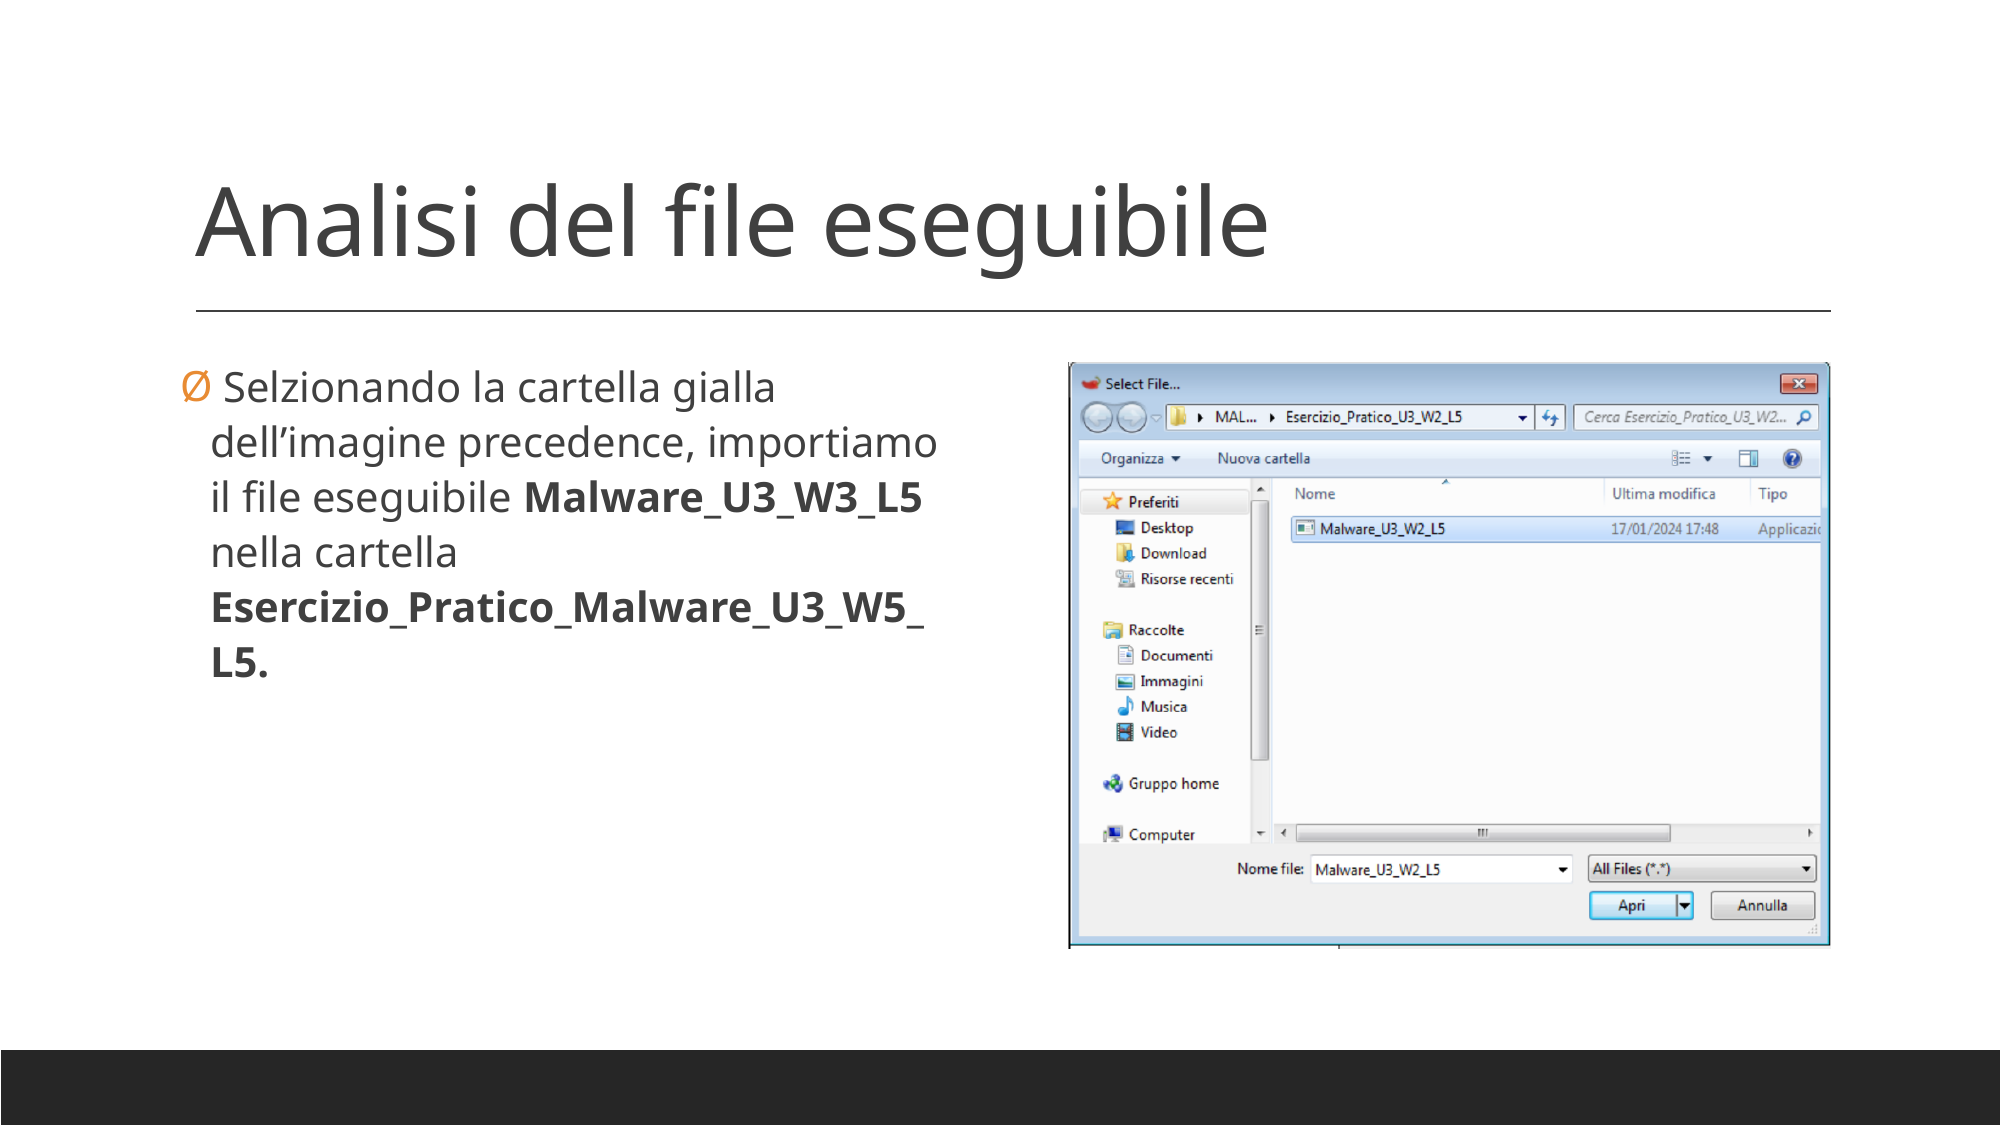

# Analisi del file eseguibile
 Selzionando la cartella gialla dell’imagine precedence, importiamo il file eseguibile Malware_U3_W3_L5 nella cartella Esercizio_Pratico_Malware_U3_W5_L5.